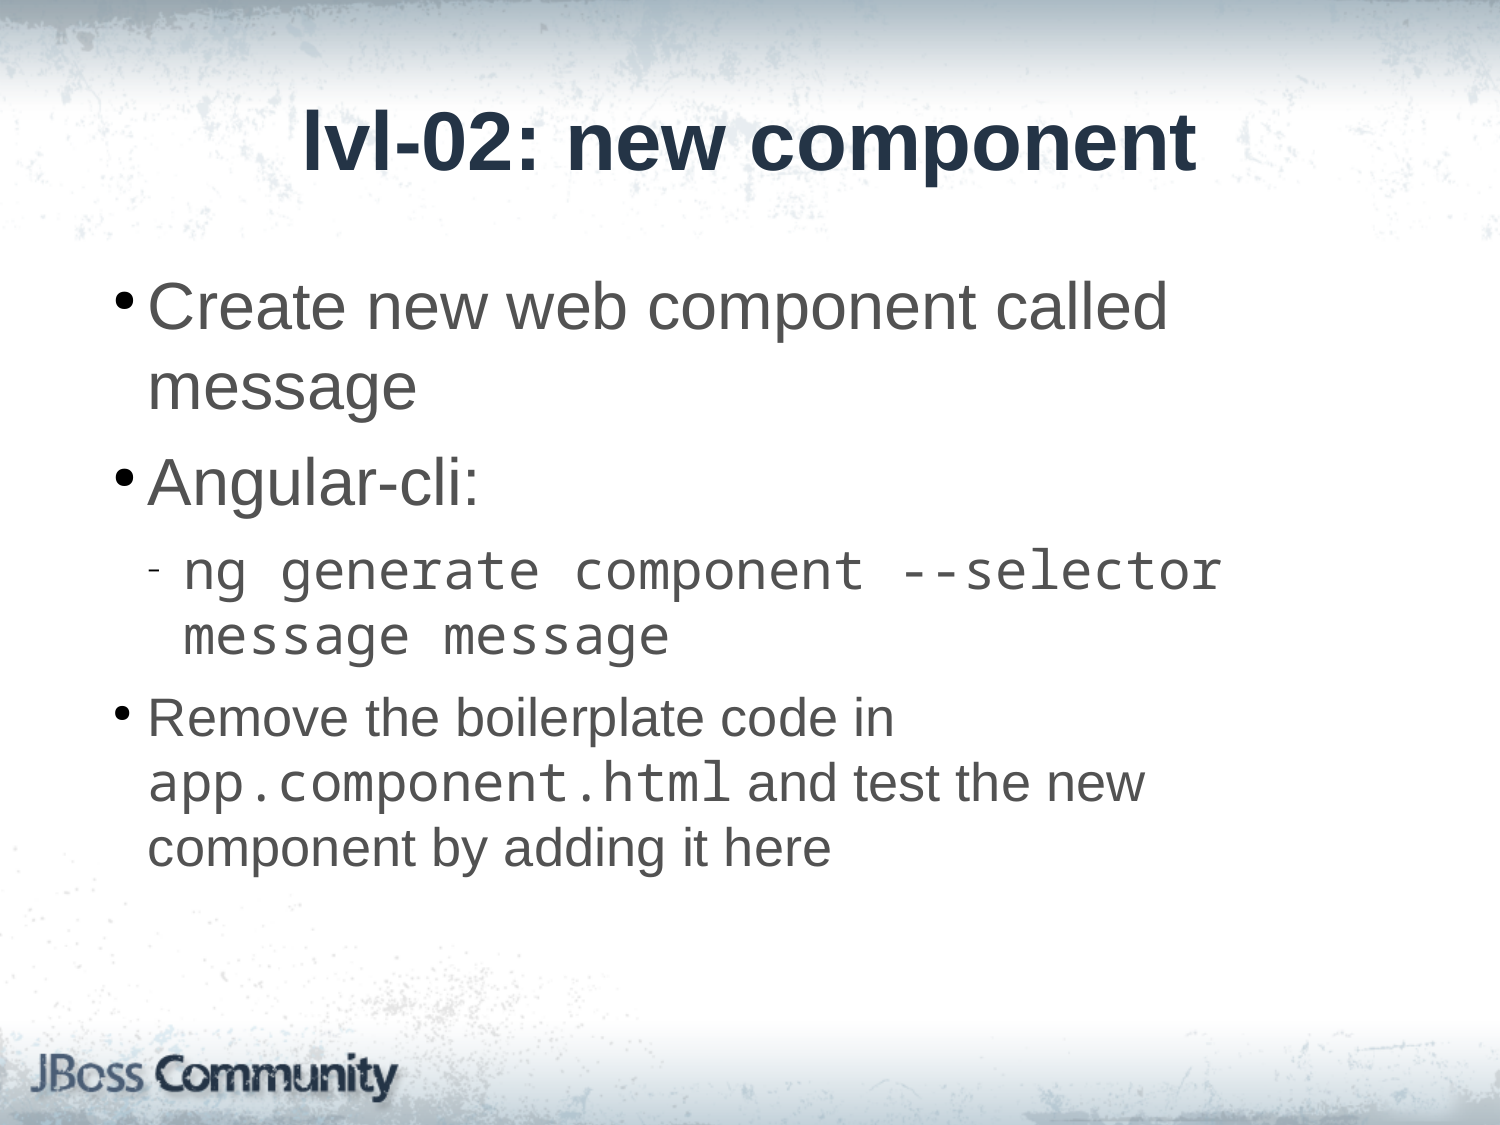

# lvl-02: new component
Create new web component called message
Angular-cli:
ng generate component --selector message message
Remove the boilerplate code in app.component.html and test the new component by adding it here